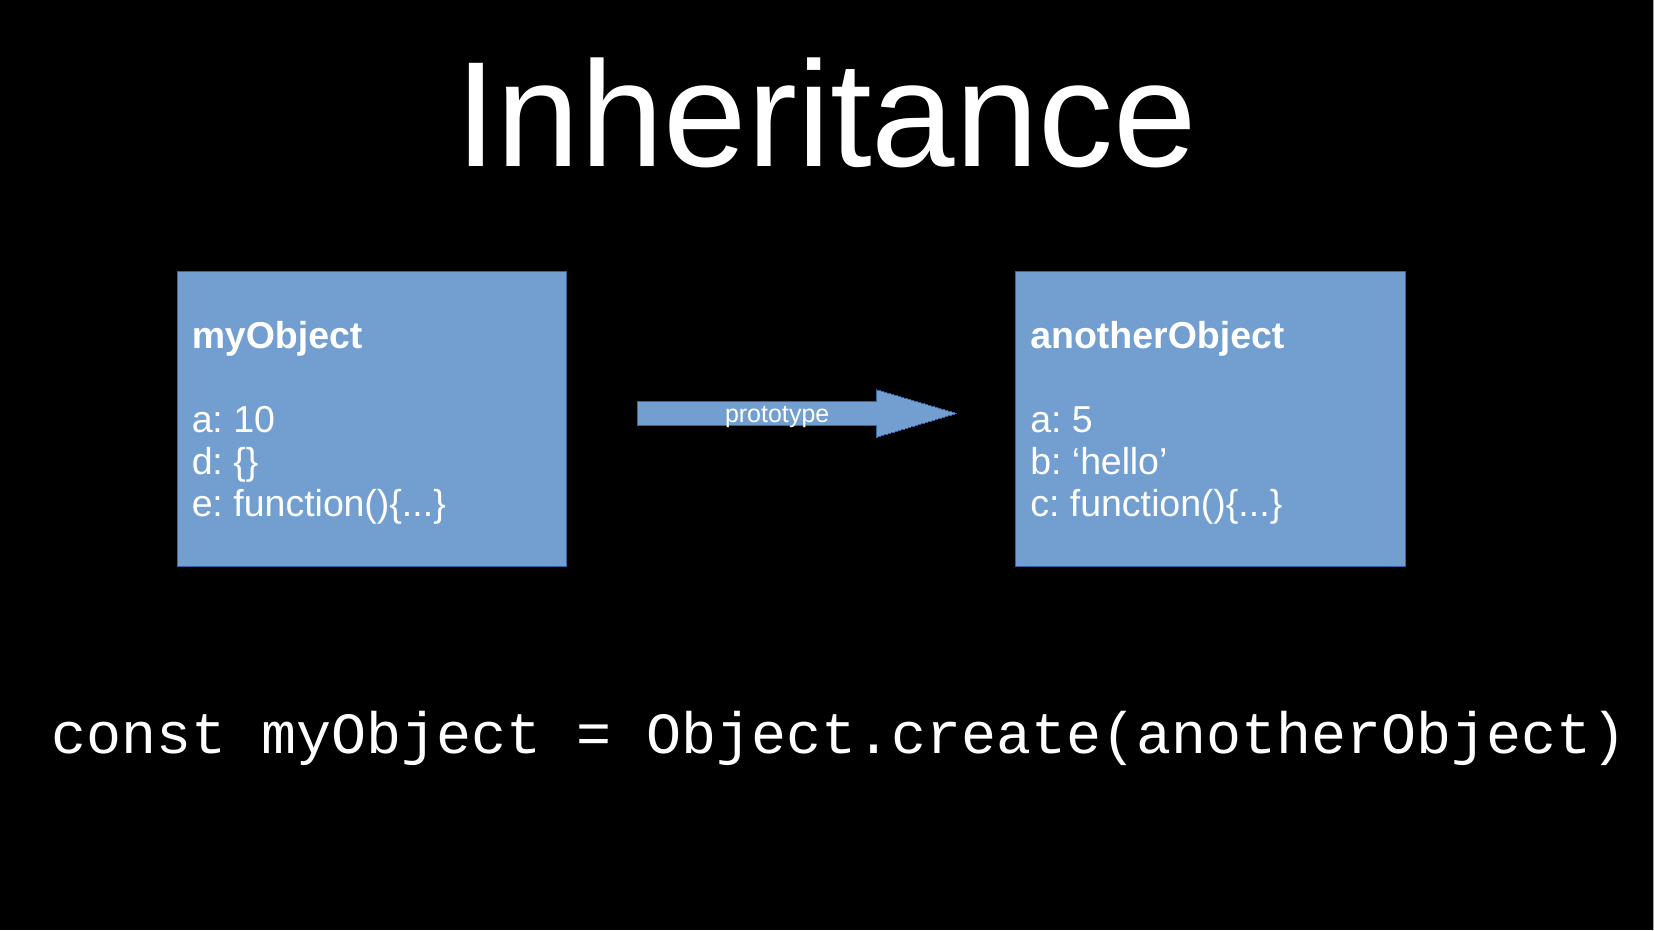

# Inheritance
myObject
a: 10
d: {}
e: function(){...}
anotherObject
a: 5
b: ‘hello’
c: function(){...}
prototype
const myObject = Object.create(anotherObject)